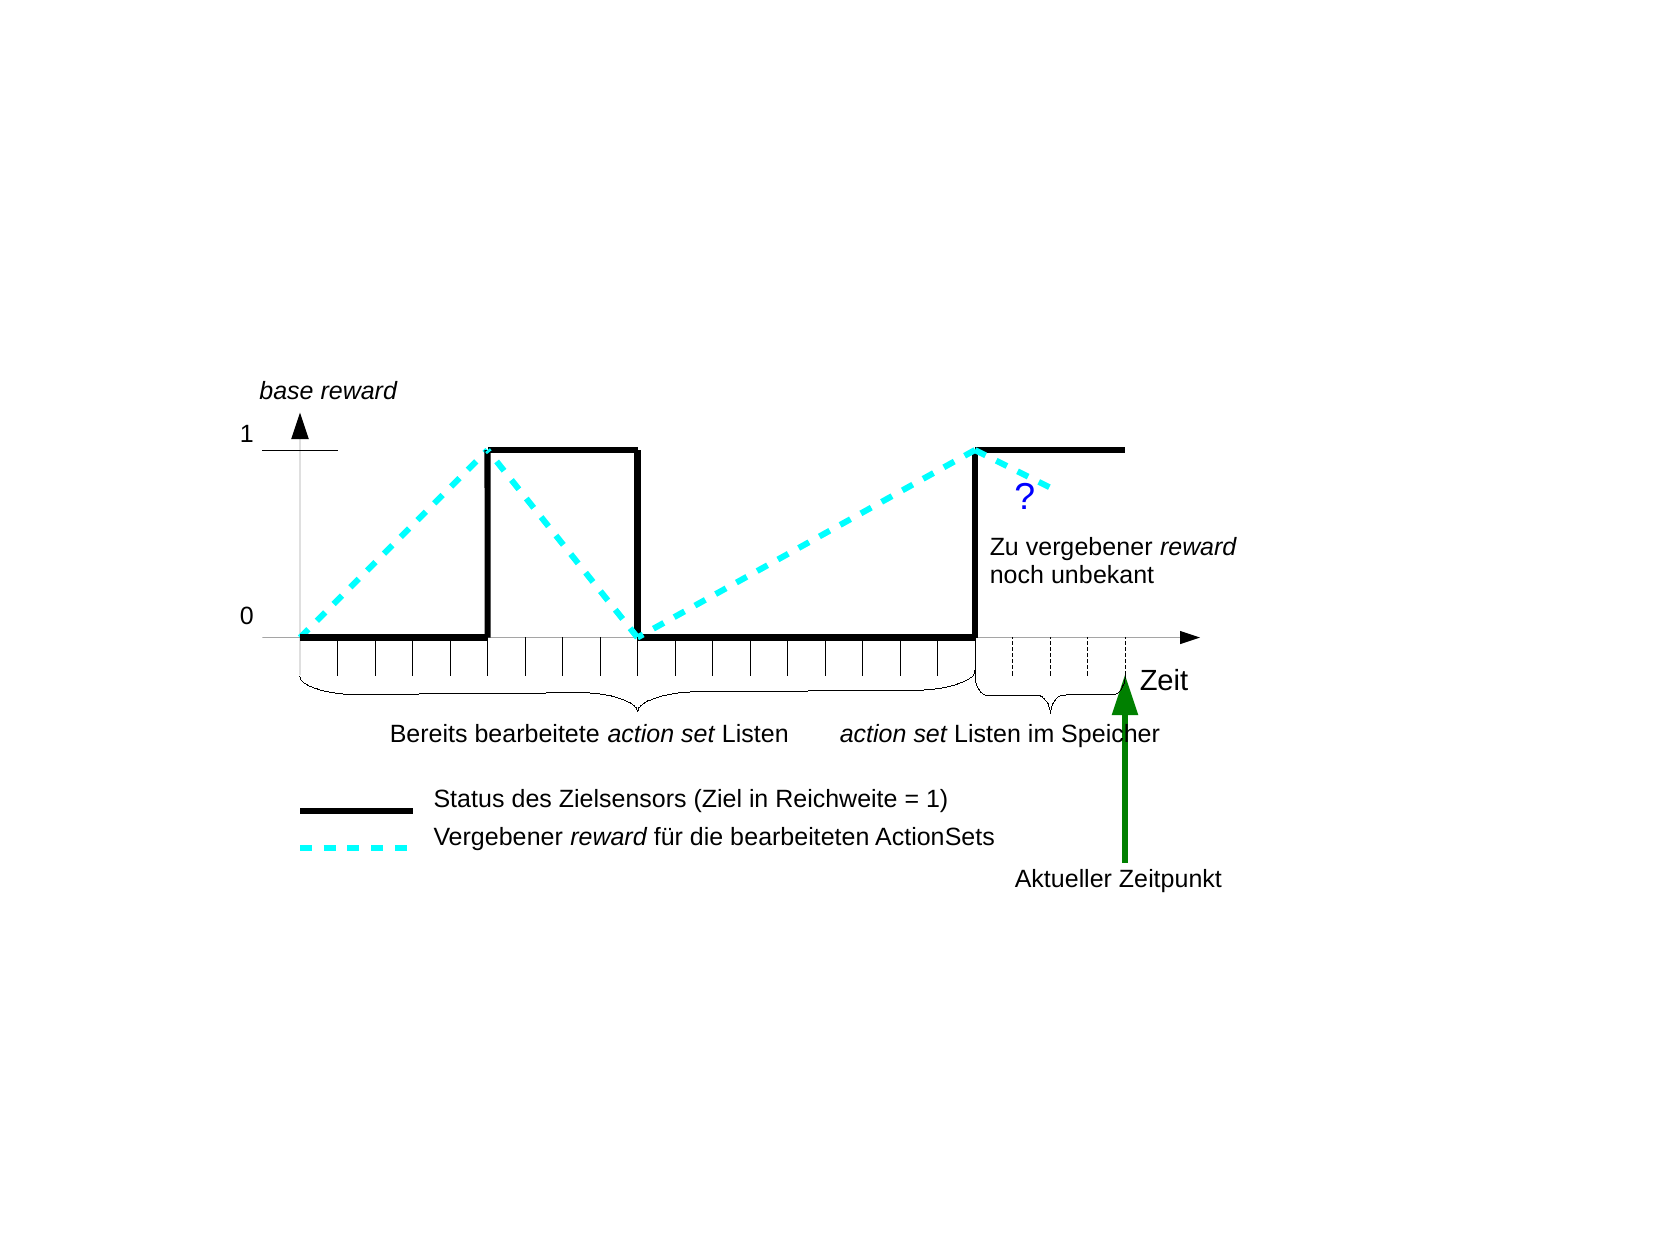

base reward
1
?
Zu vergebener reward
noch unbekant
0
Zeit
Bereits bearbeitete action set Listen
action set Listen im Speicher
Status des Zielsensors (Ziel in Reichweite = 1)
Vergebener reward für die bearbeiteten ActionSets
Aktueller Zeitpunkt